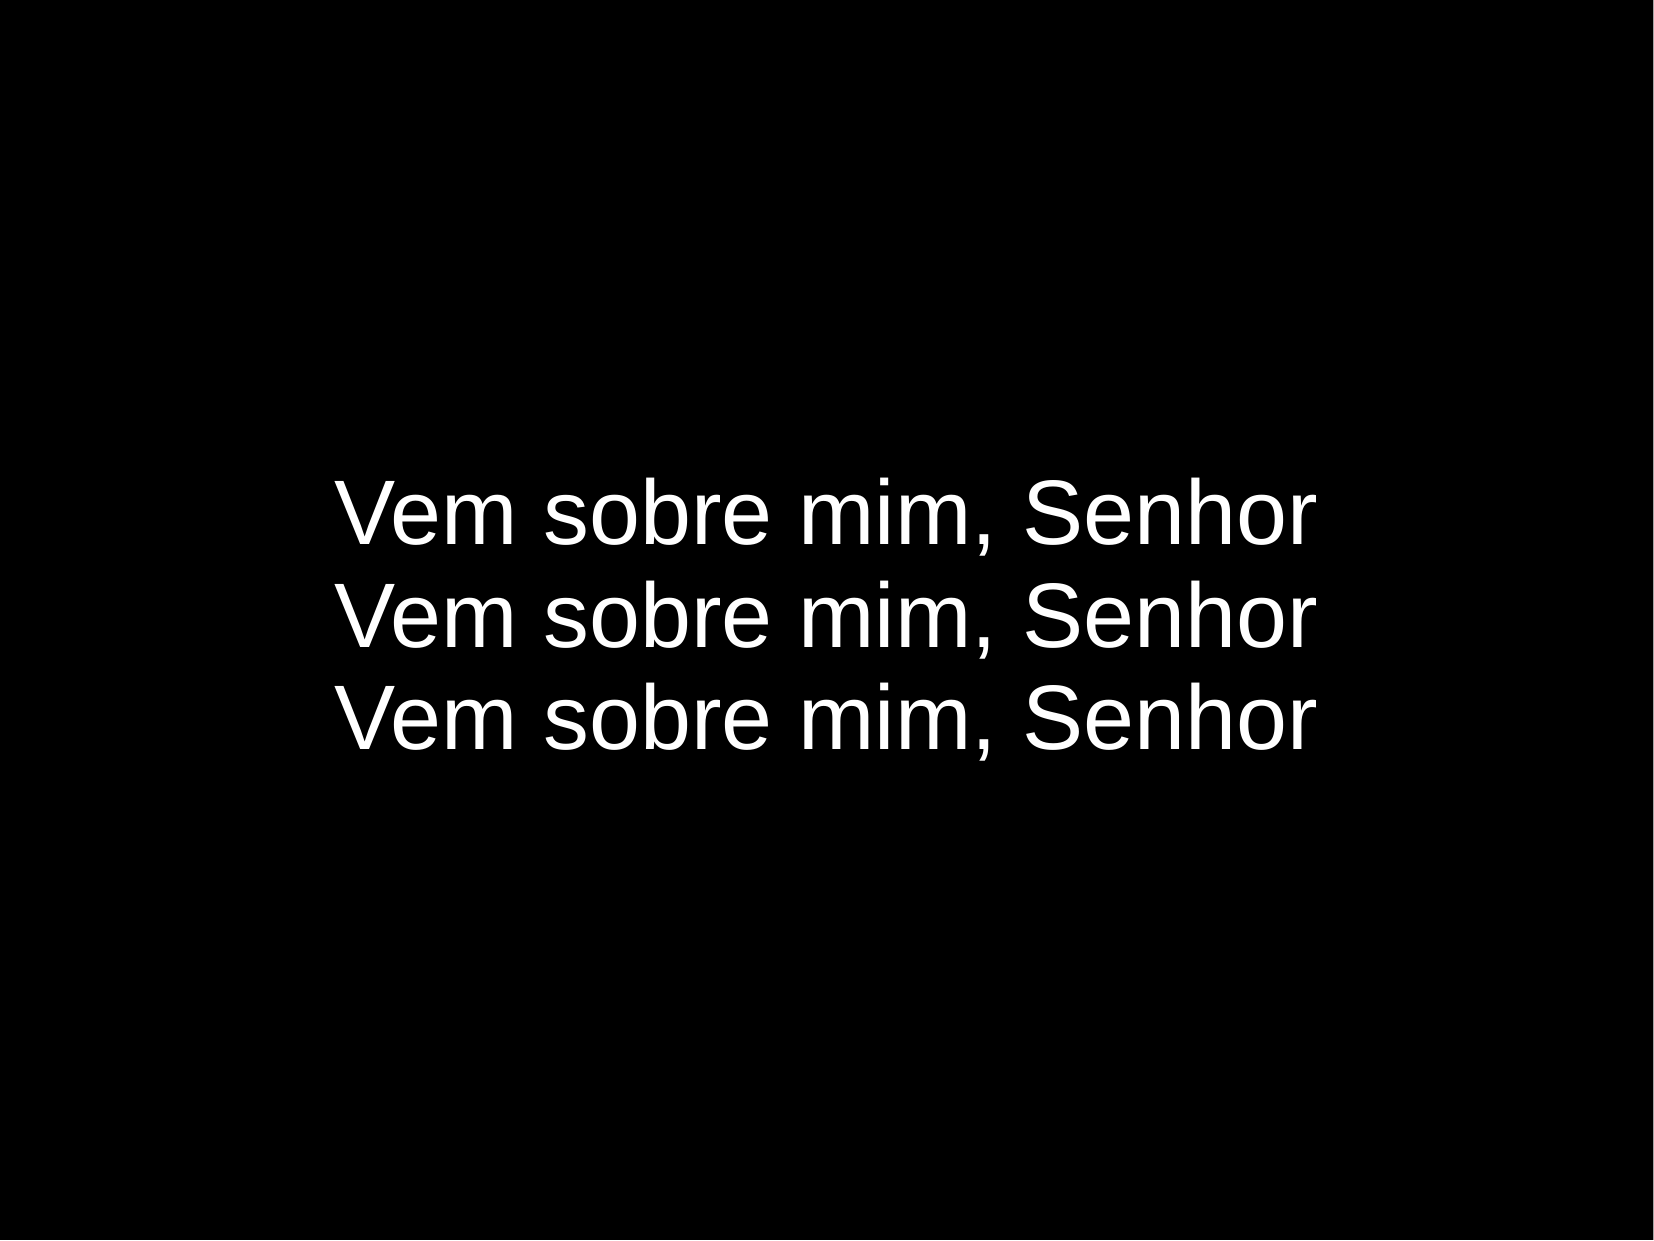

# Vem sobre mim, Senhor
Vem sobre mim, Senhor
Vem sobre mim, Senhor